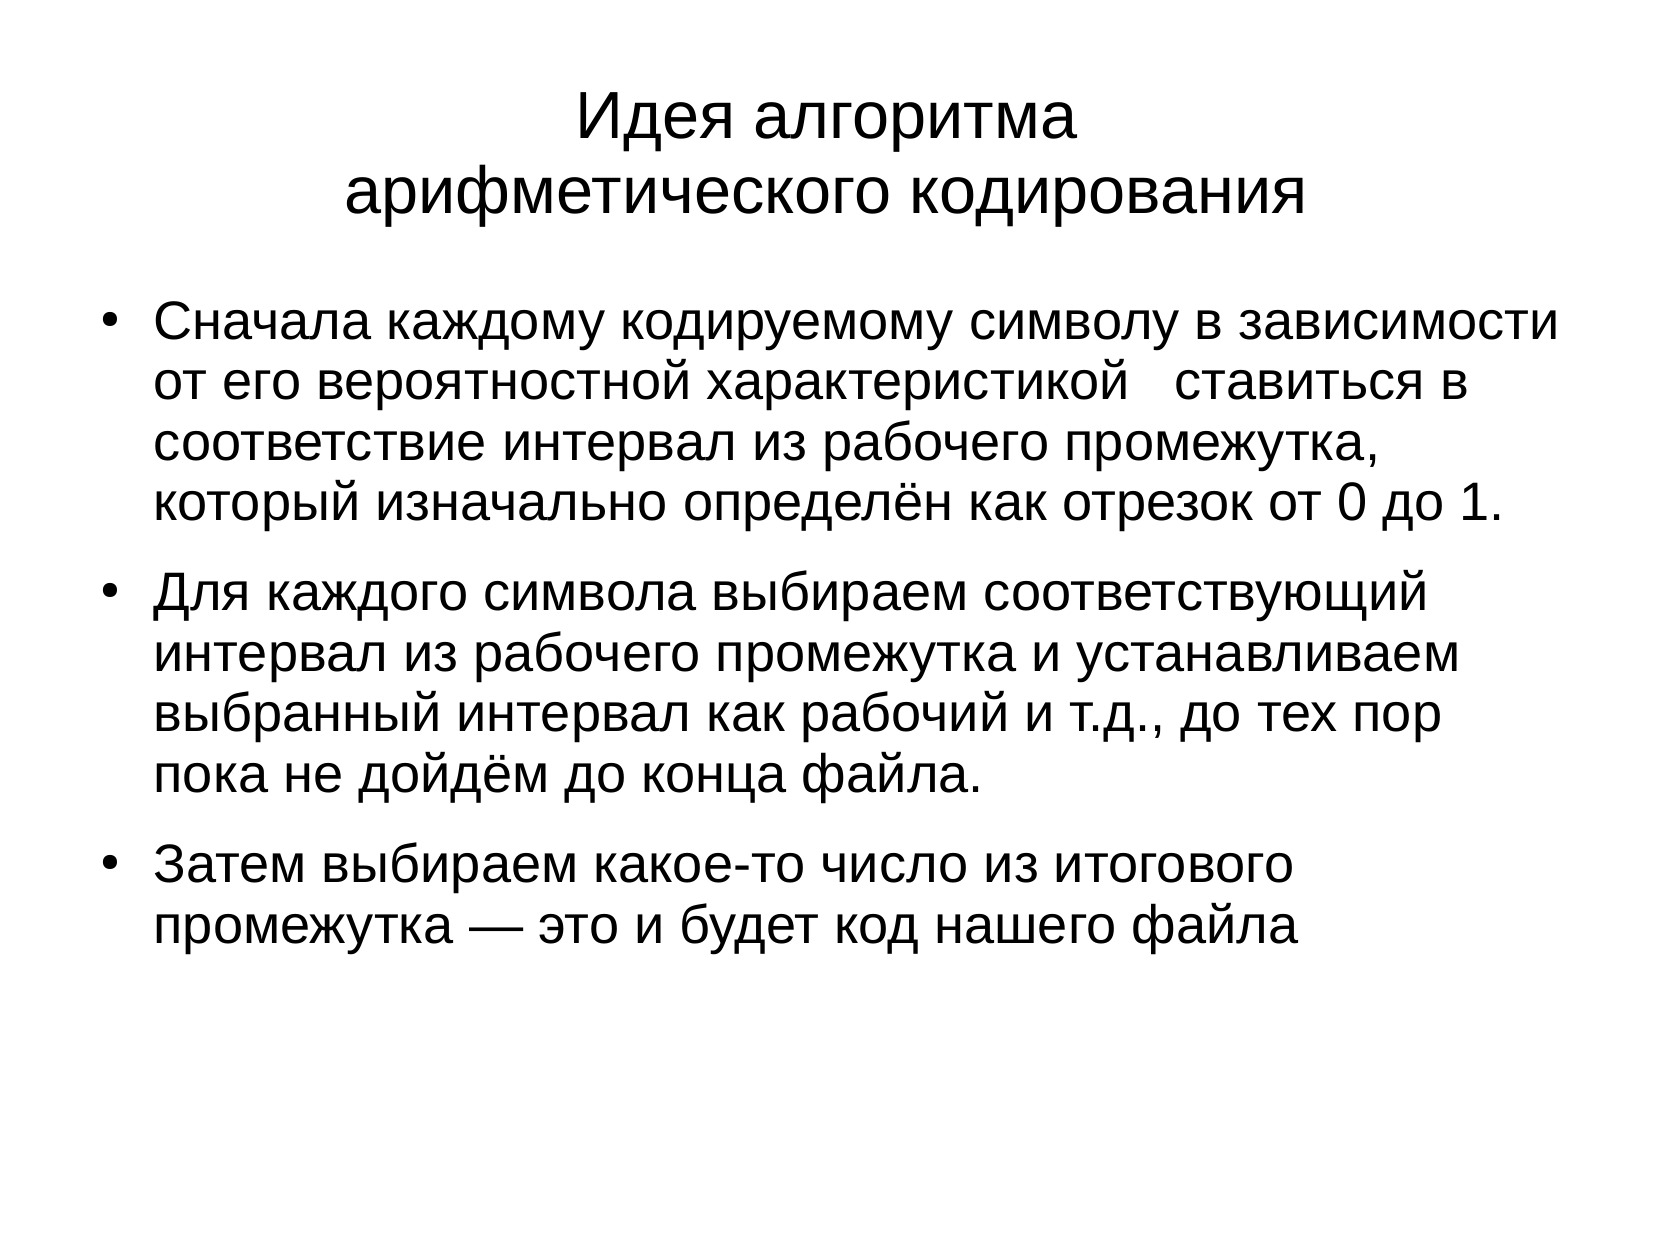

# Идея алгоритма арифметического кодирования
Сначала каждому кодируемому символу в зависимости от его вероятностной характеристикой ставиться в соответствие интервал из рабочего промежутка, который изначально определён как отрезок от 0 до 1.
Для каждого символа выбираем соответствующий интервал из рабочего промежутка и устанавливаем выбранный интервал как рабочий и т.д., до тех пор пока не дойдём до конца файла.
Затем выбираем какое-то число из итогового промежутка — это и будет код нашего файла